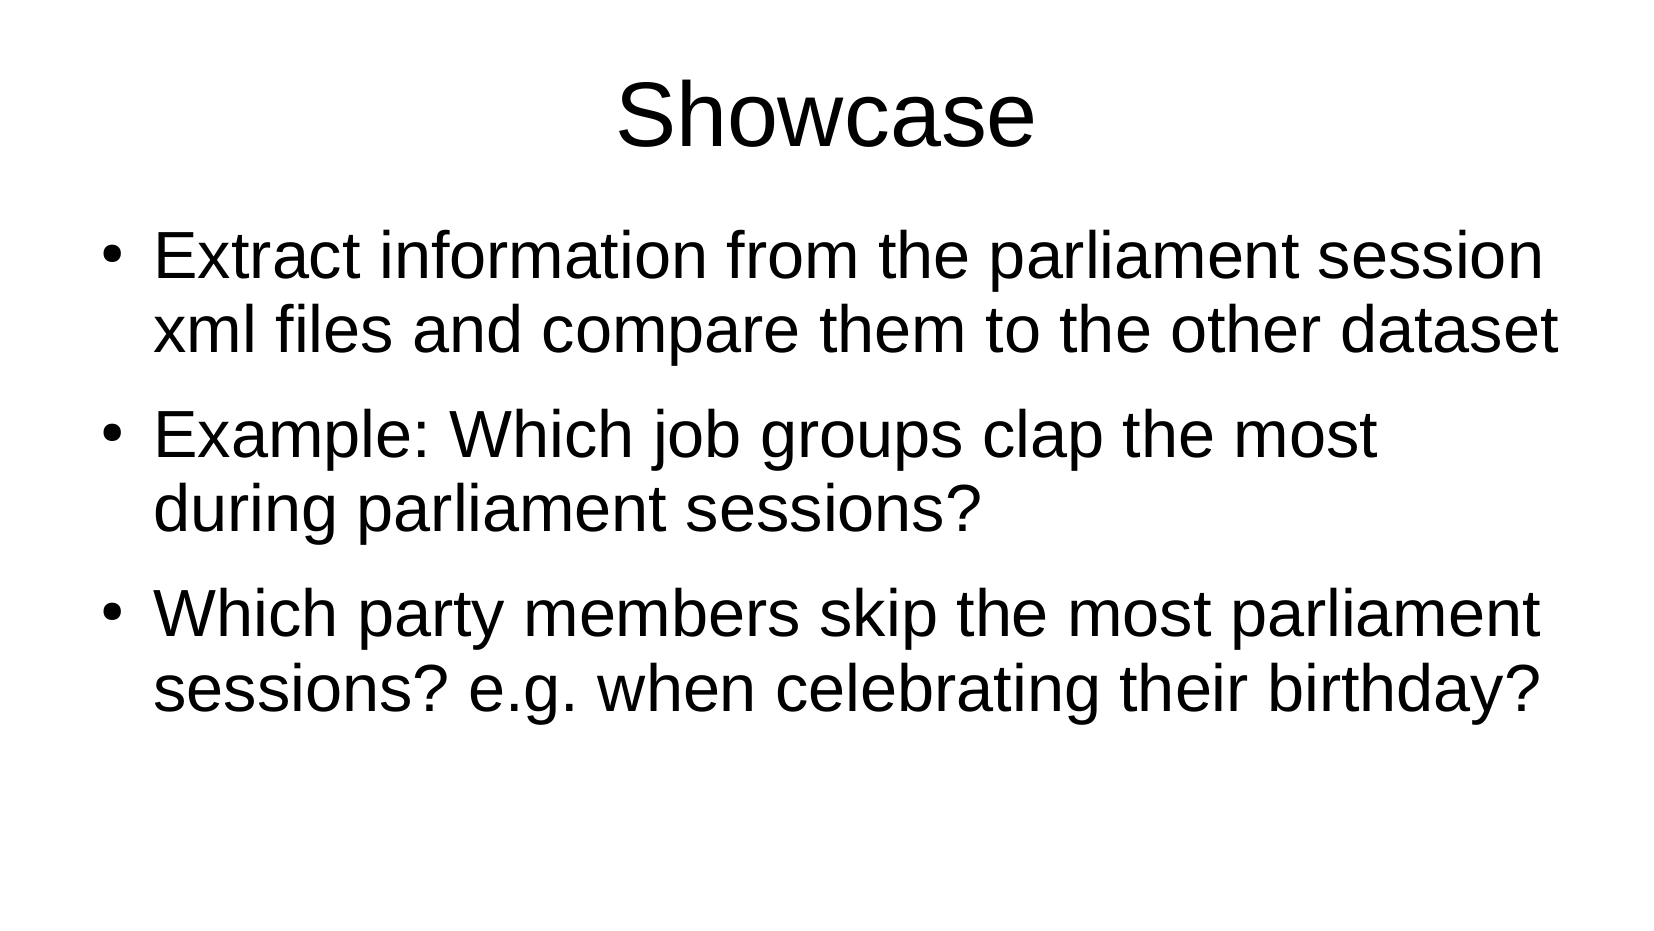

# Showcase
Extract information from the parliament session xml files and compare them to the other dataset
Example: Which job groups clap the most during parliament sessions?
Which party members skip the most parliament sessions? e.g. when celebrating their birthday?